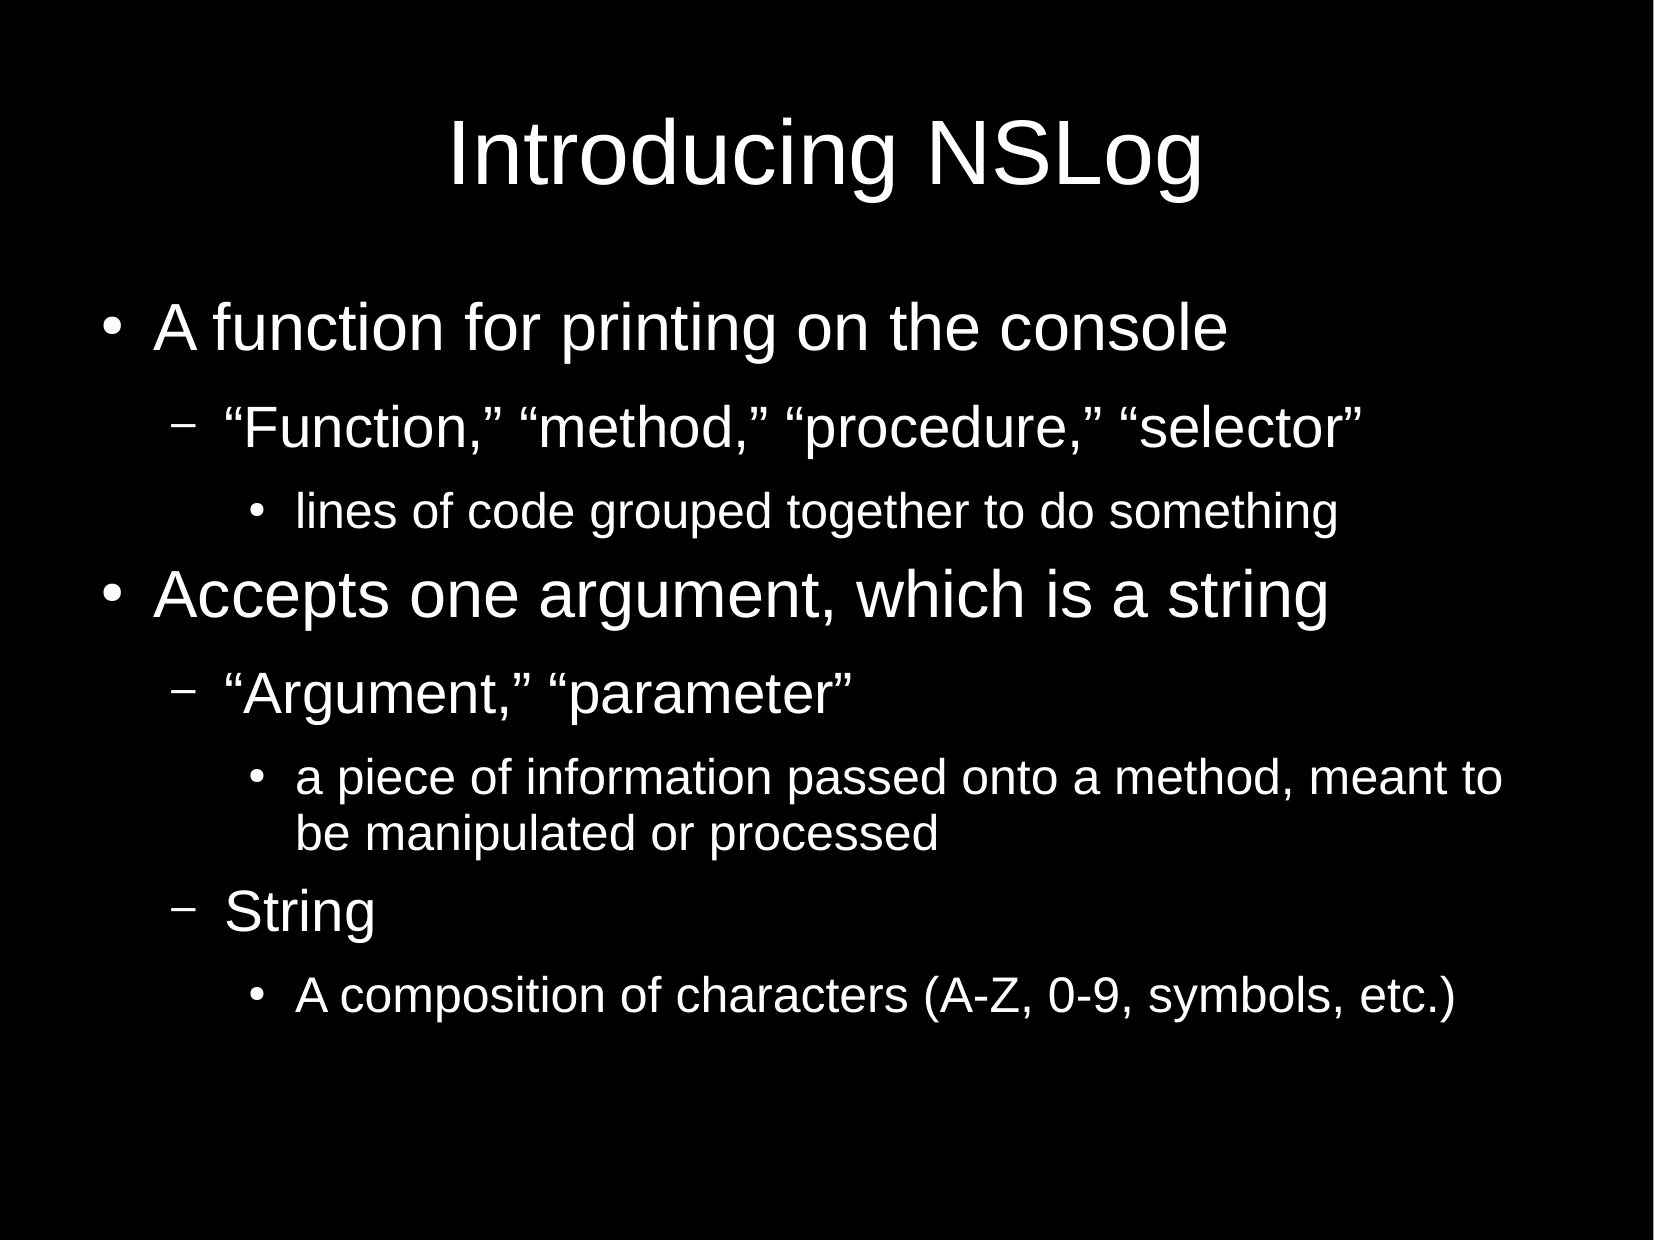

# Introducing NSLog
A function for printing on the console
“Function,” “method,” “procedure,” “selector”
lines of code grouped together to do something
Accepts one argument, which is a string
“Argument,” “parameter”
a piece of information passed onto a method, meant to be manipulated or processed
String
A composition of characters (A-Z, 0-9, symbols, etc.)